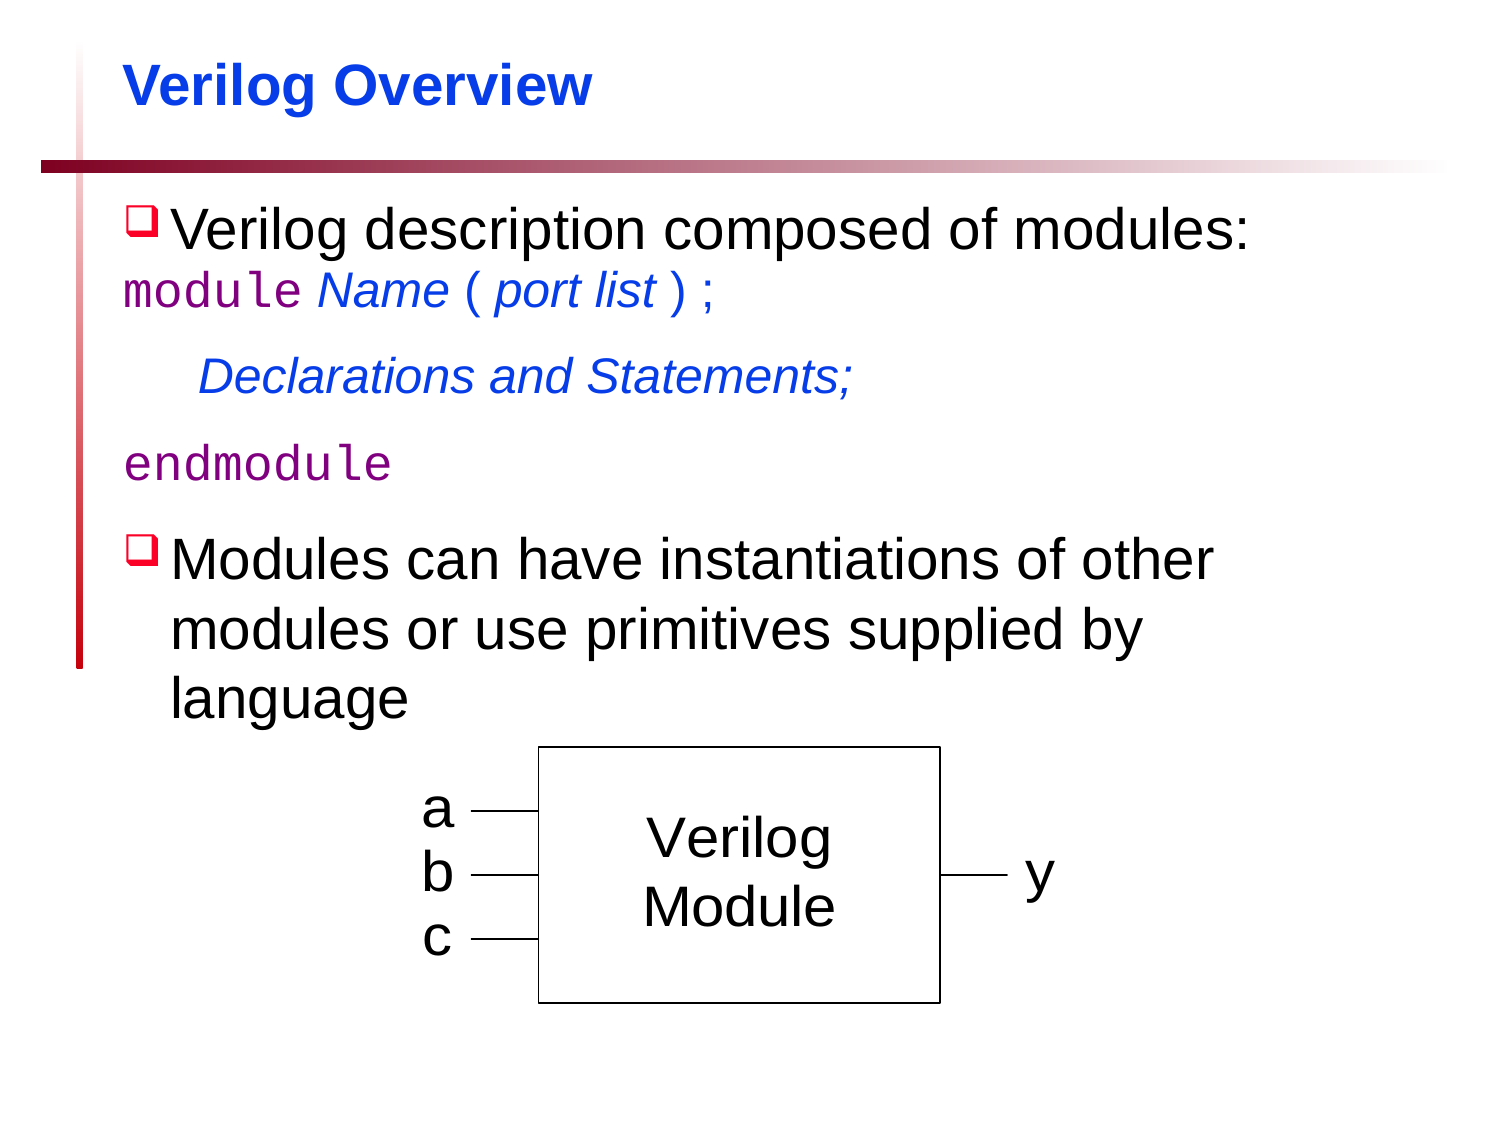

# Verilog Overview
Verilog description composed of modules:
module Name ( port list ) ;
	Declarations and Statements;
endmodule
Modules can have instantiations of other modules or use primitives supplied by language